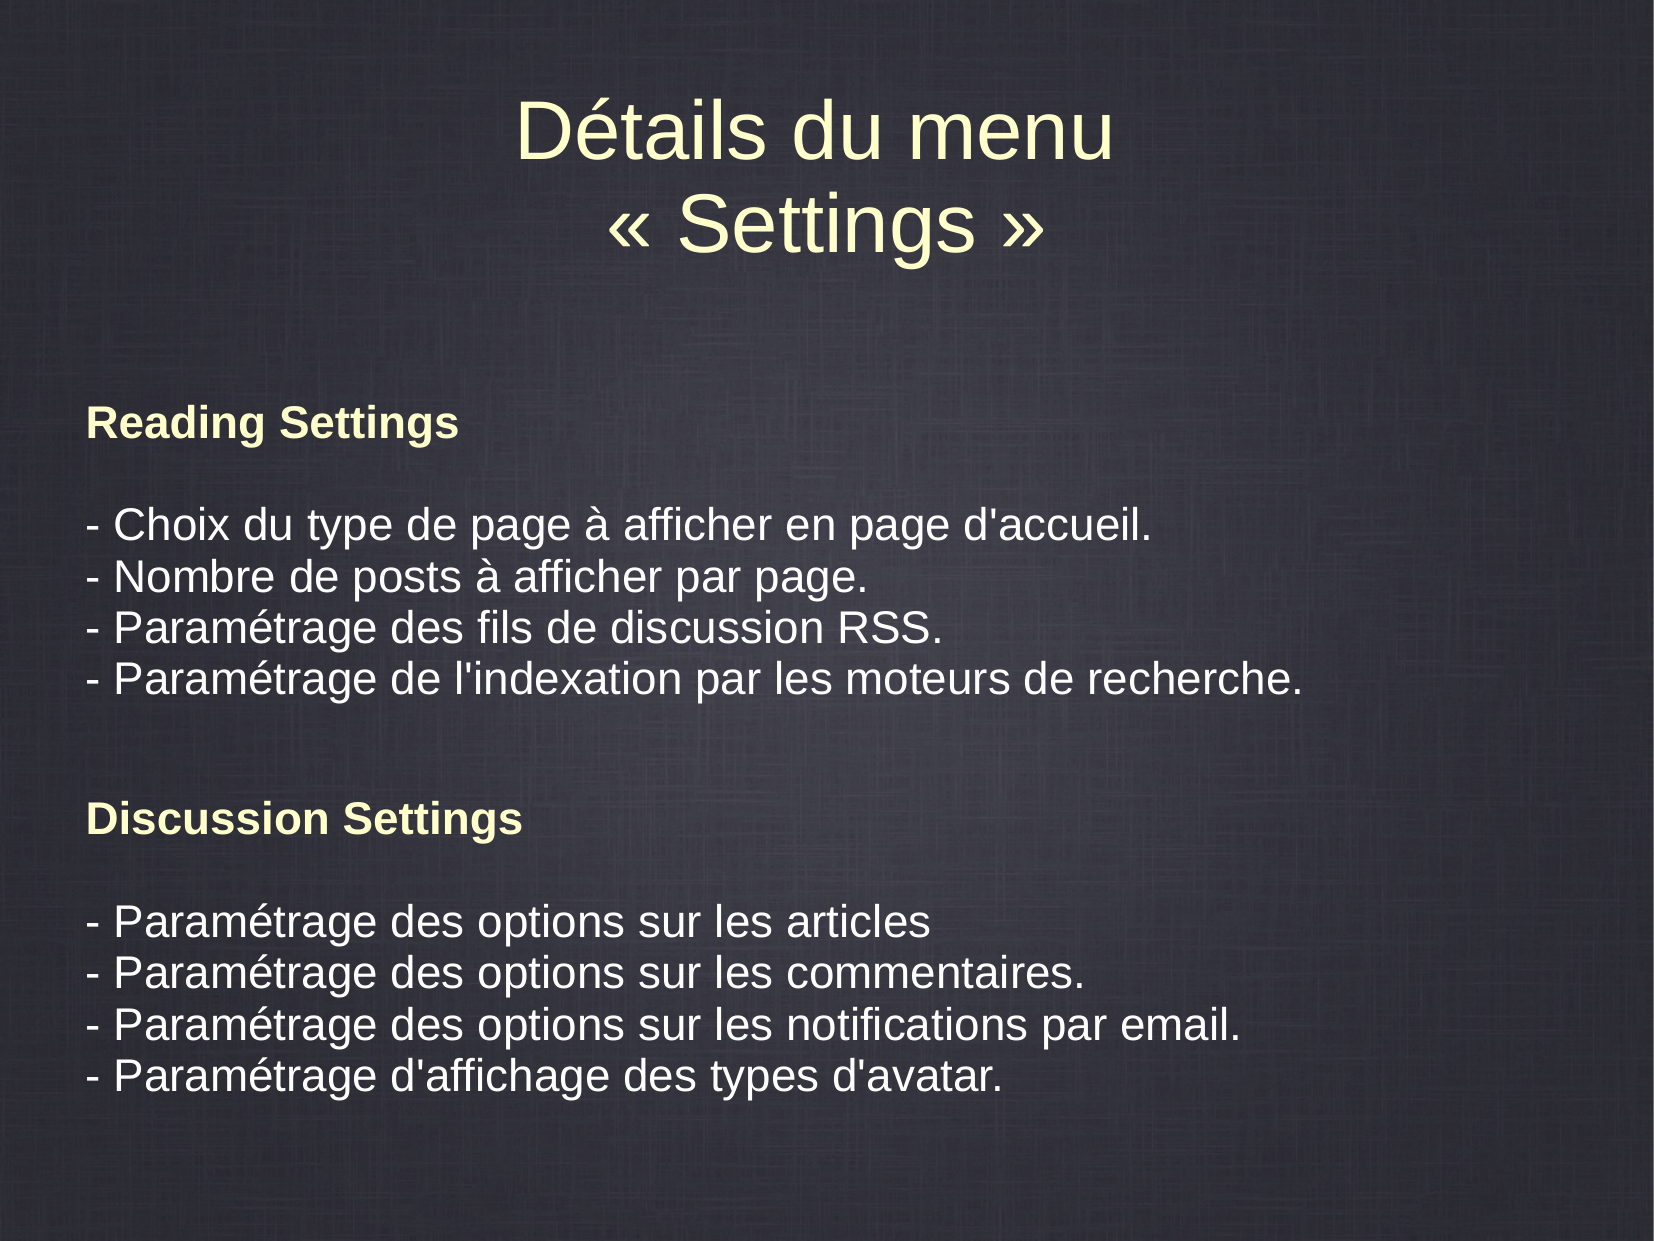

Détails du menu
« Settings »
Reading Settings
- Choix du type de page à afficher en page d'accueil.
- Nombre de posts à afficher par page.
- Paramétrage des fils de discussion RSS.
- Paramétrage de l'indexation par les moteurs de recherche.
Discussion Settings
- Paramétrage des options sur les articles
- Paramétrage des options sur les commentaires.
- Paramétrage des options sur les notifications par email.
- Paramétrage d'affichage des types d'avatar.